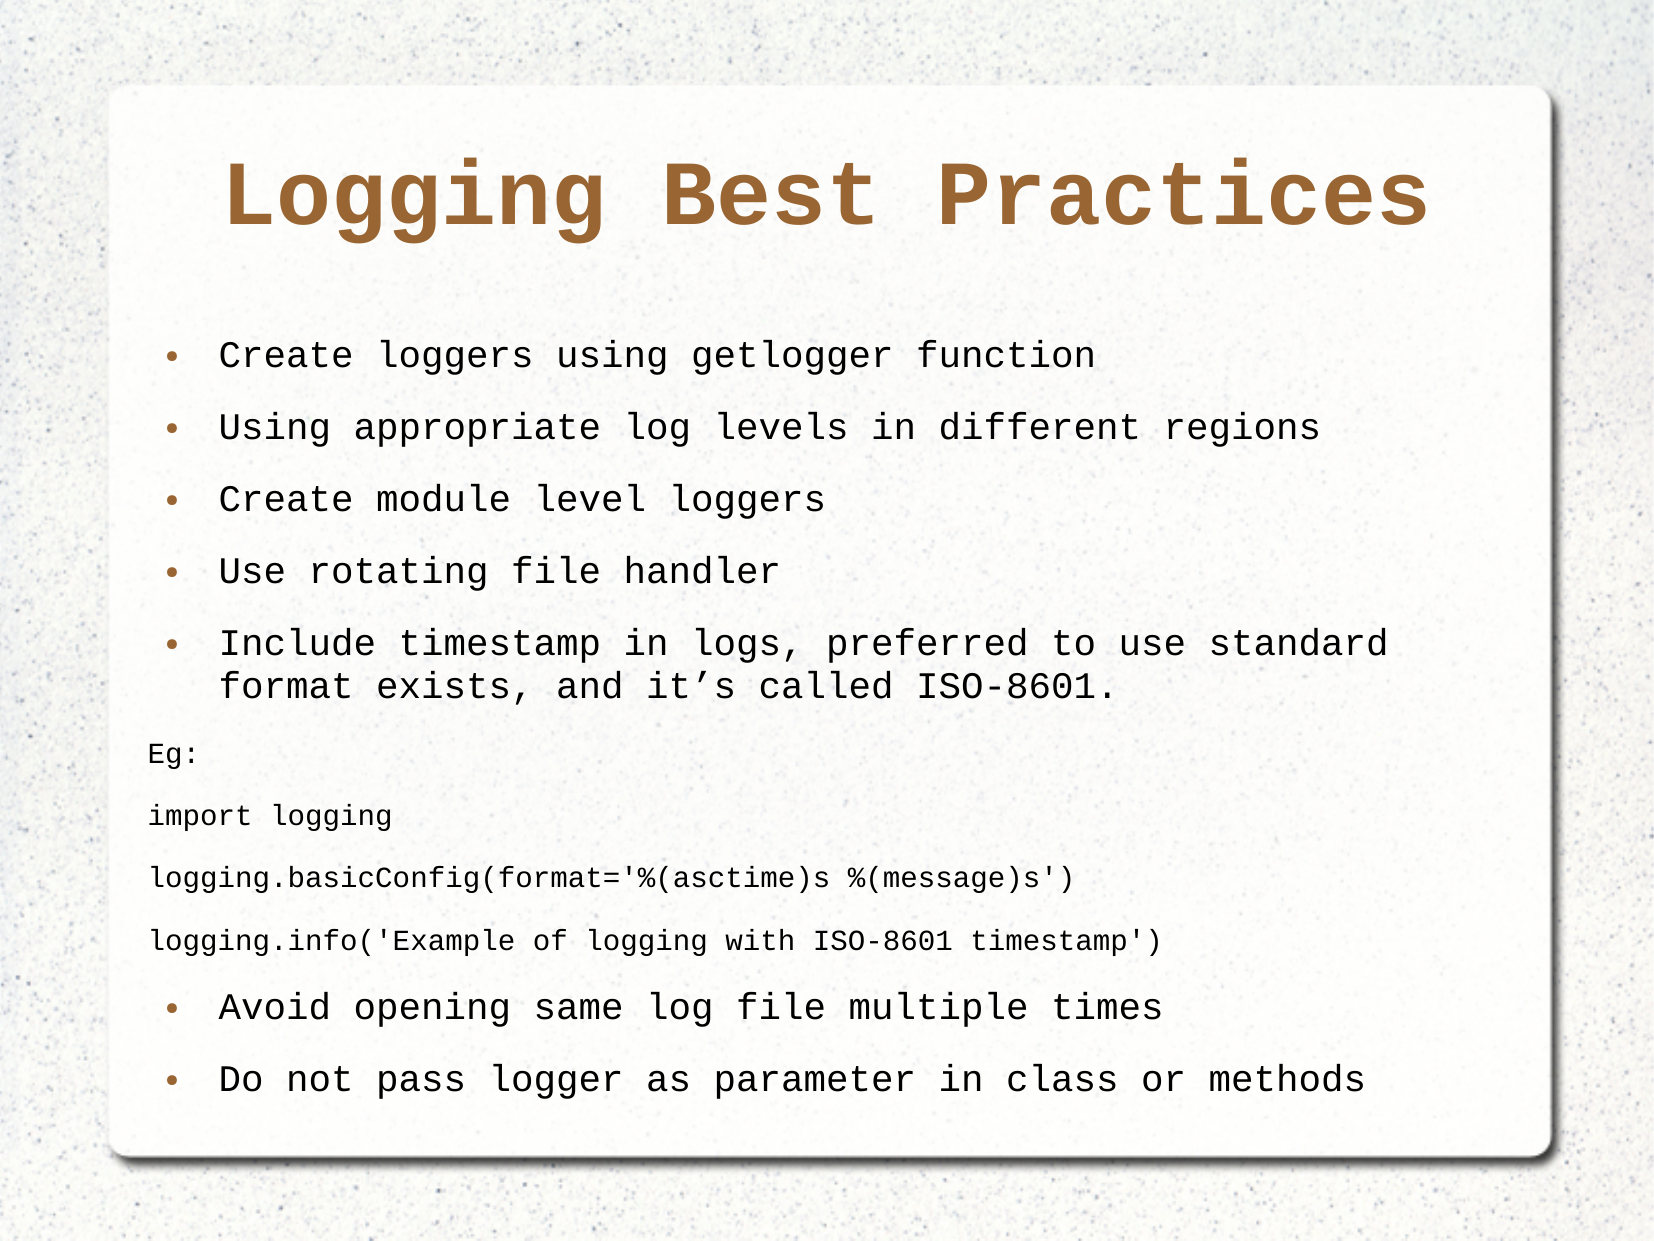

# Logging Best Practices
Create loggers using getlogger function
Using appropriate log levels in different regions
Create module level loggers
Use rotating file handler
Include timestamp in logs, preferred to use standard format exists, and it’s called ISO-8601.
Eg:
import logging
logging.basicConfig(format='%(asctime)s %(message)s')
logging.info('Example of logging with ISO-8601 timestamp')
Avoid opening same log file multiple times
Do not pass logger as parameter in class or methods